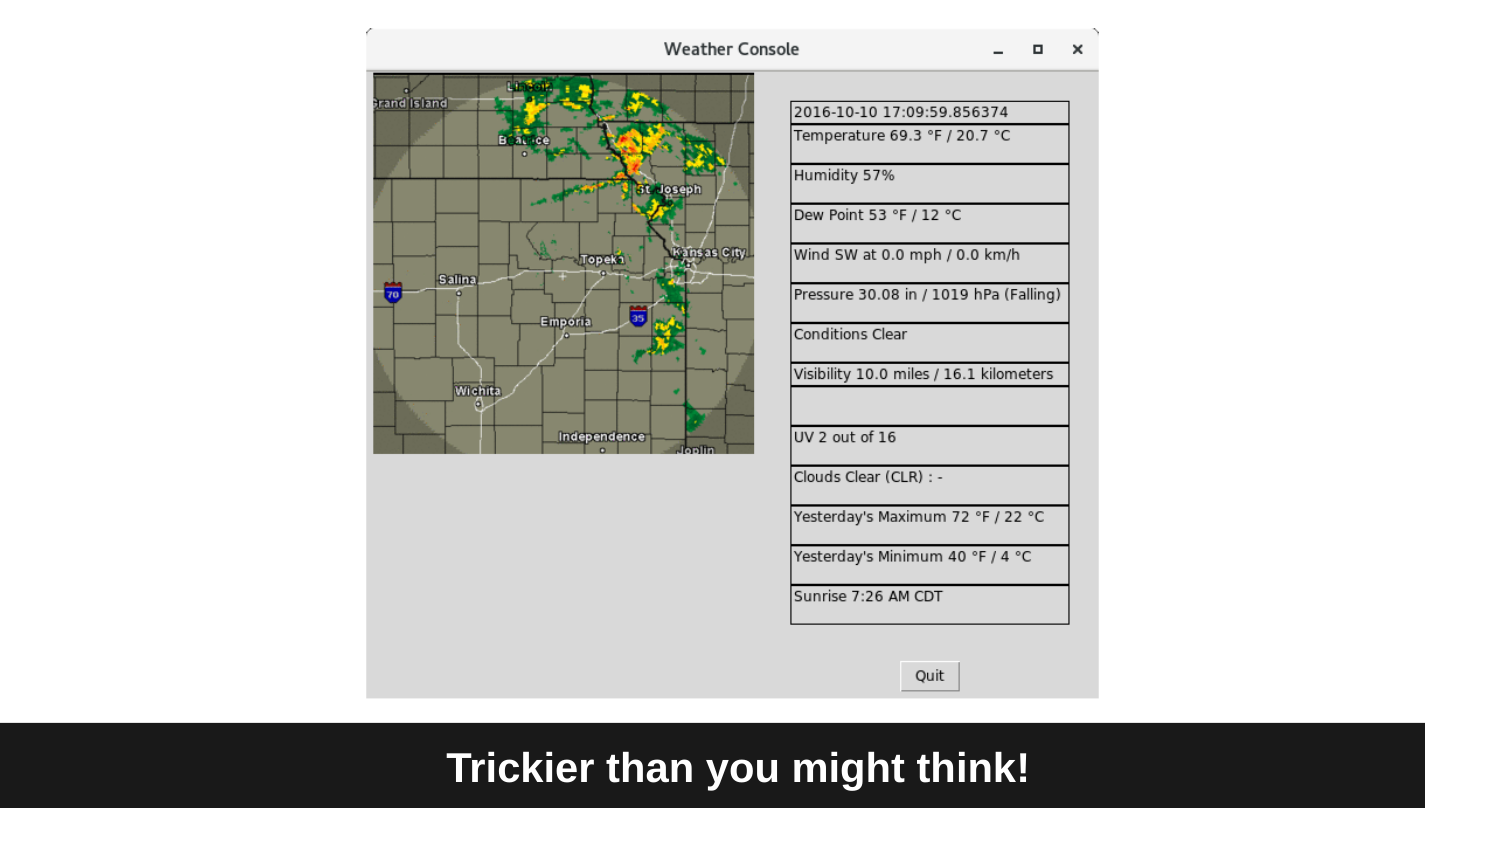

# The Project
Trickier than you might think!